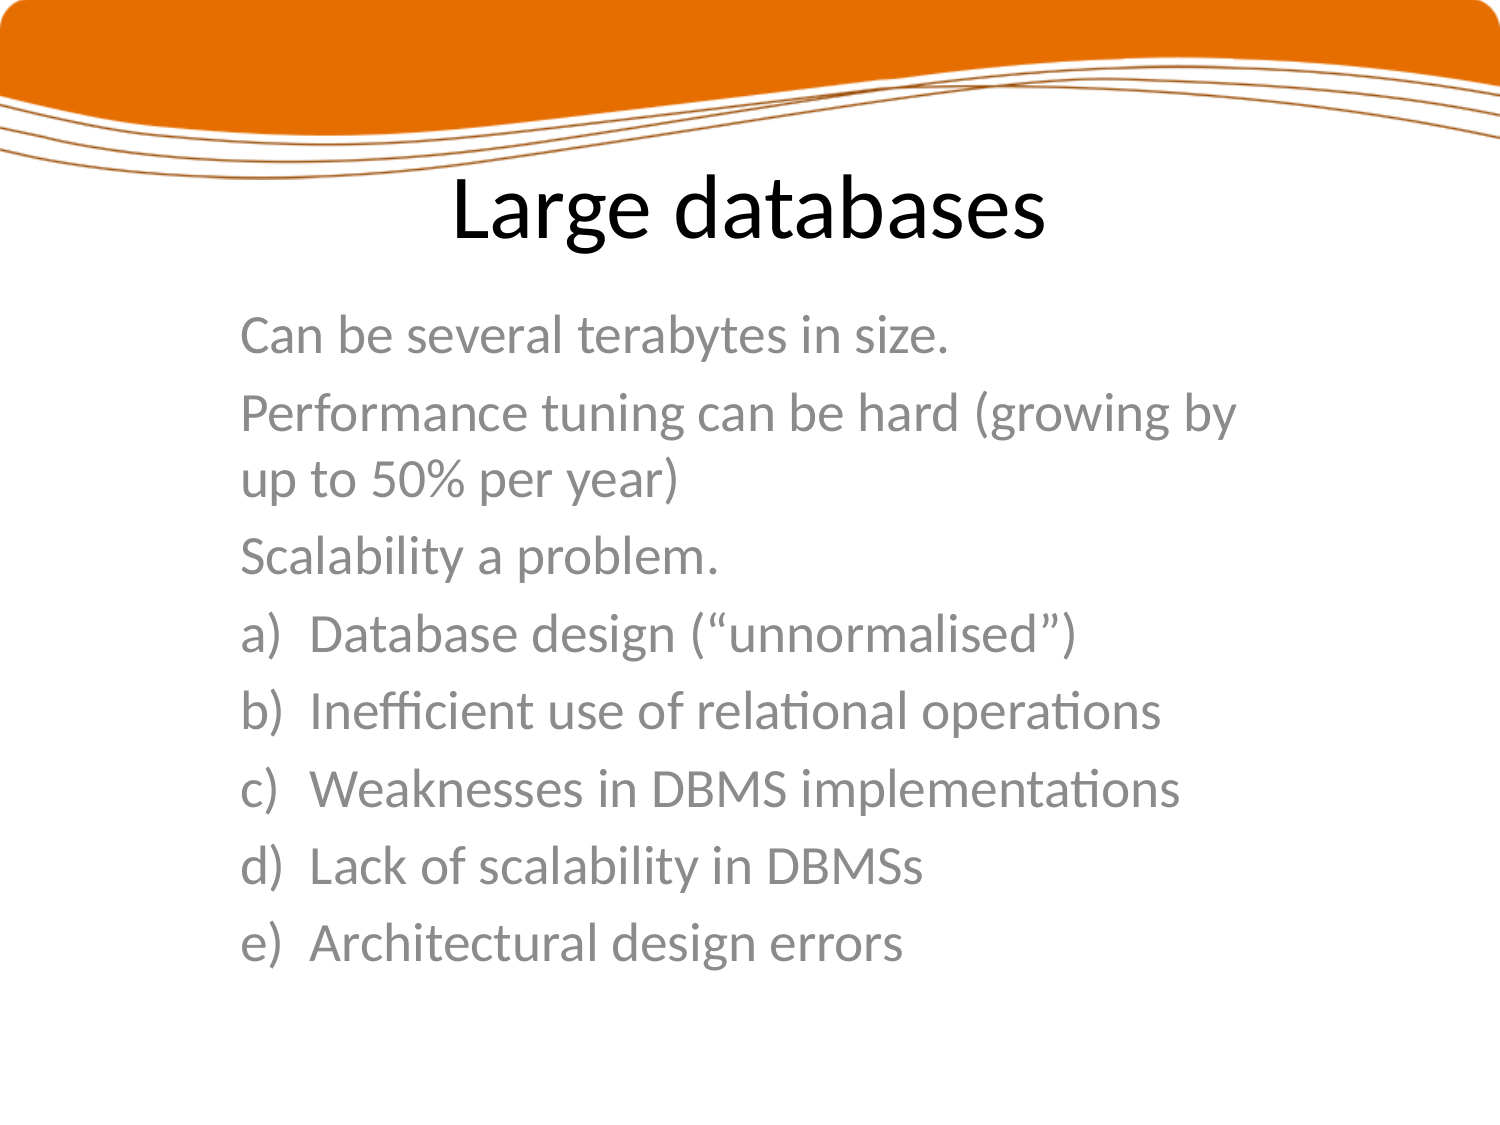

Large databases
# Can be several terabytes in size.
Performance tuning can be hard (growing by up to 50% per year)
Scalability a problem.
Database design (“unnormalised”)
Inefficient use of relational operations
Weaknesses in DBMS implementations
Lack of scalability in DBMSs
Architectural design errors